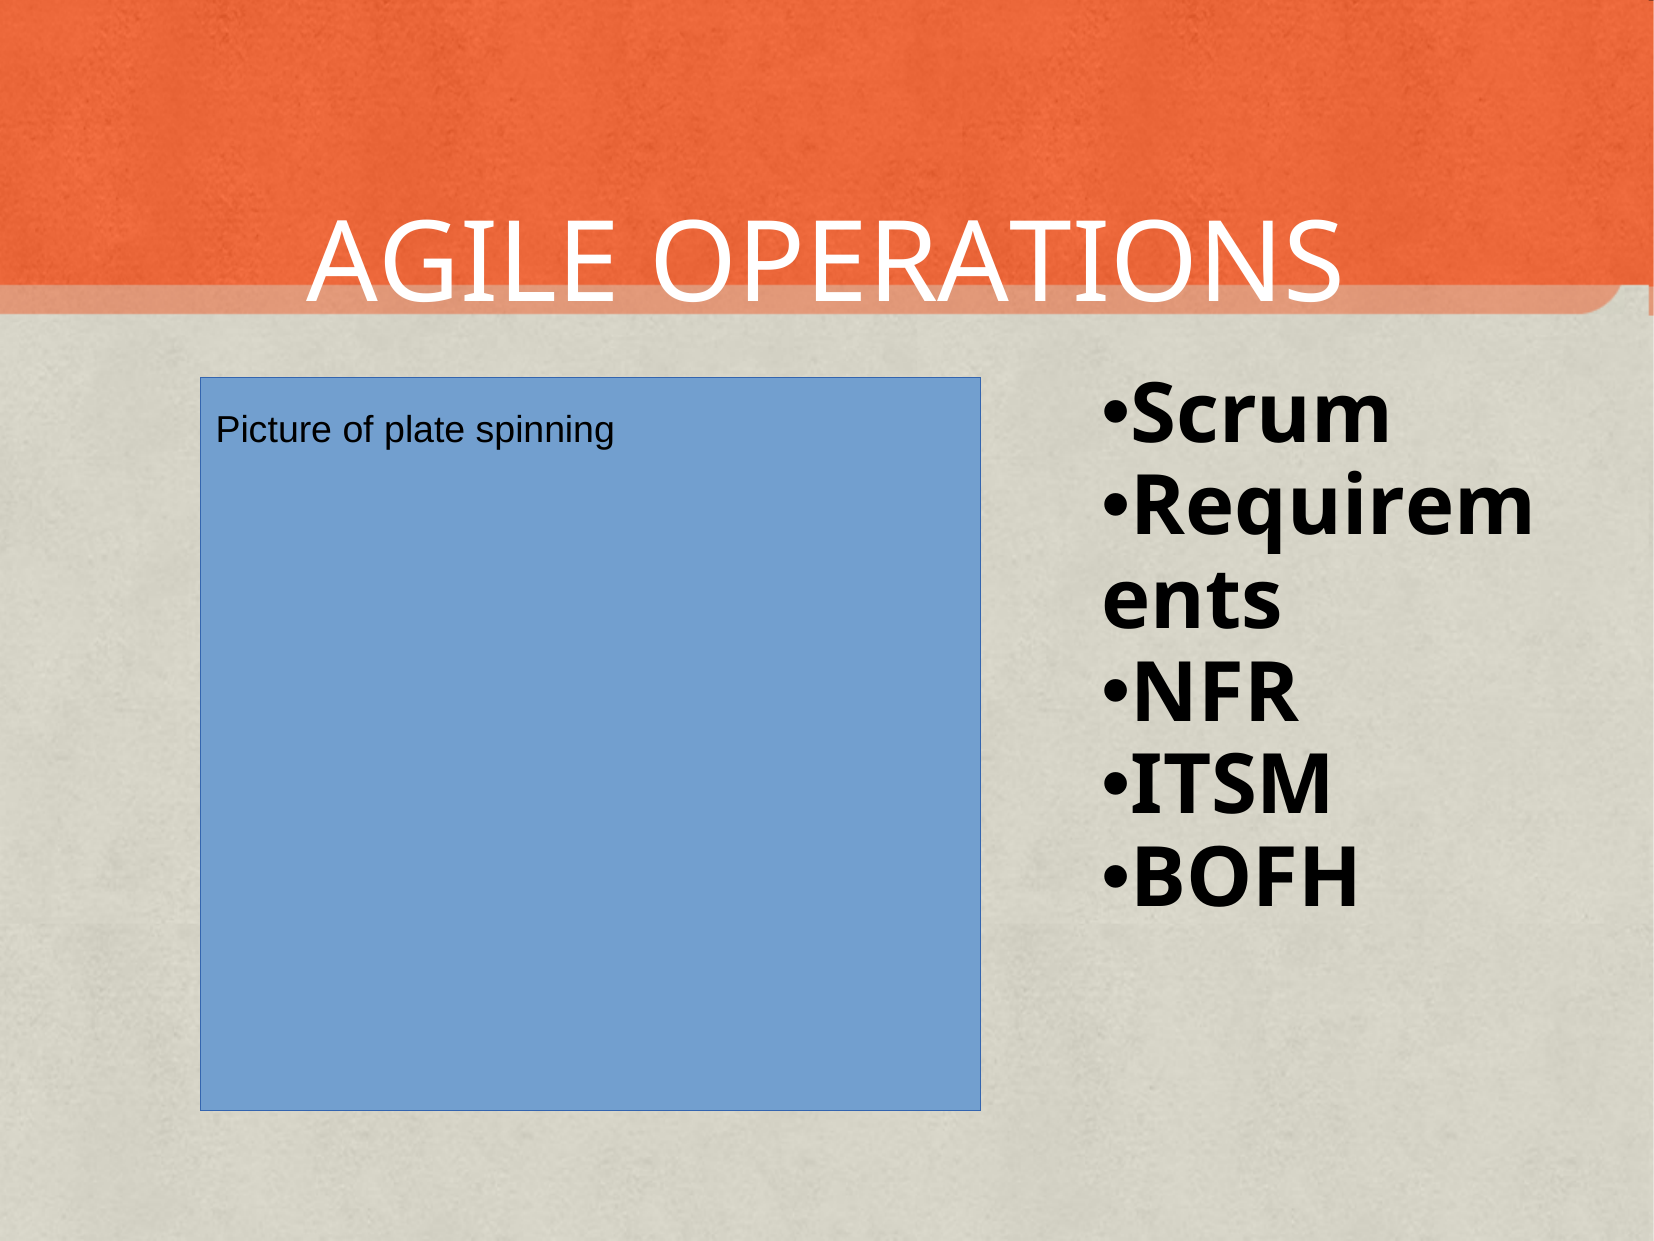

# AGILE OPERATIONS
Scrum
Requirements
NFR
ITSM
BOFH
Picture of plate spinning